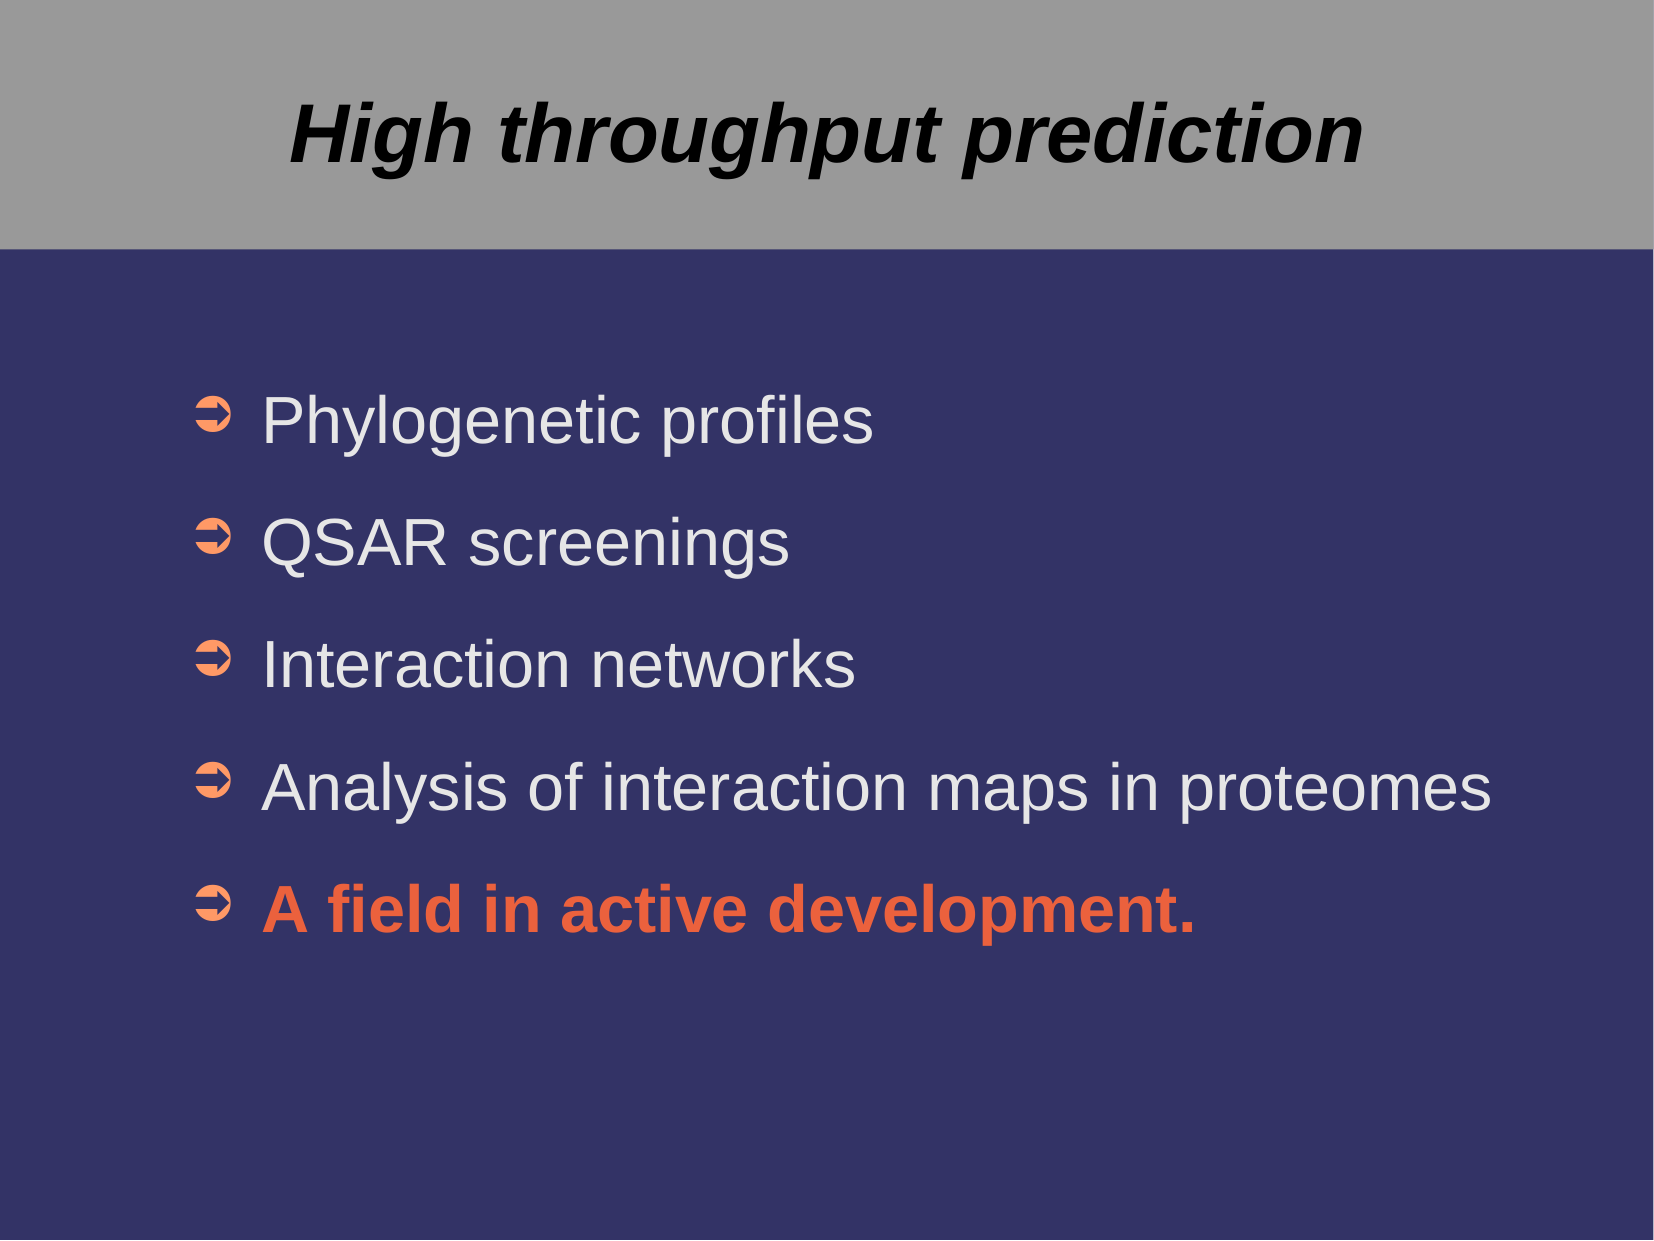

# High throughput prediction
Phylogenetic profiles
QSAR screenings
Interaction networks
Analysis of interaction maps in proteomes
A field in active development.